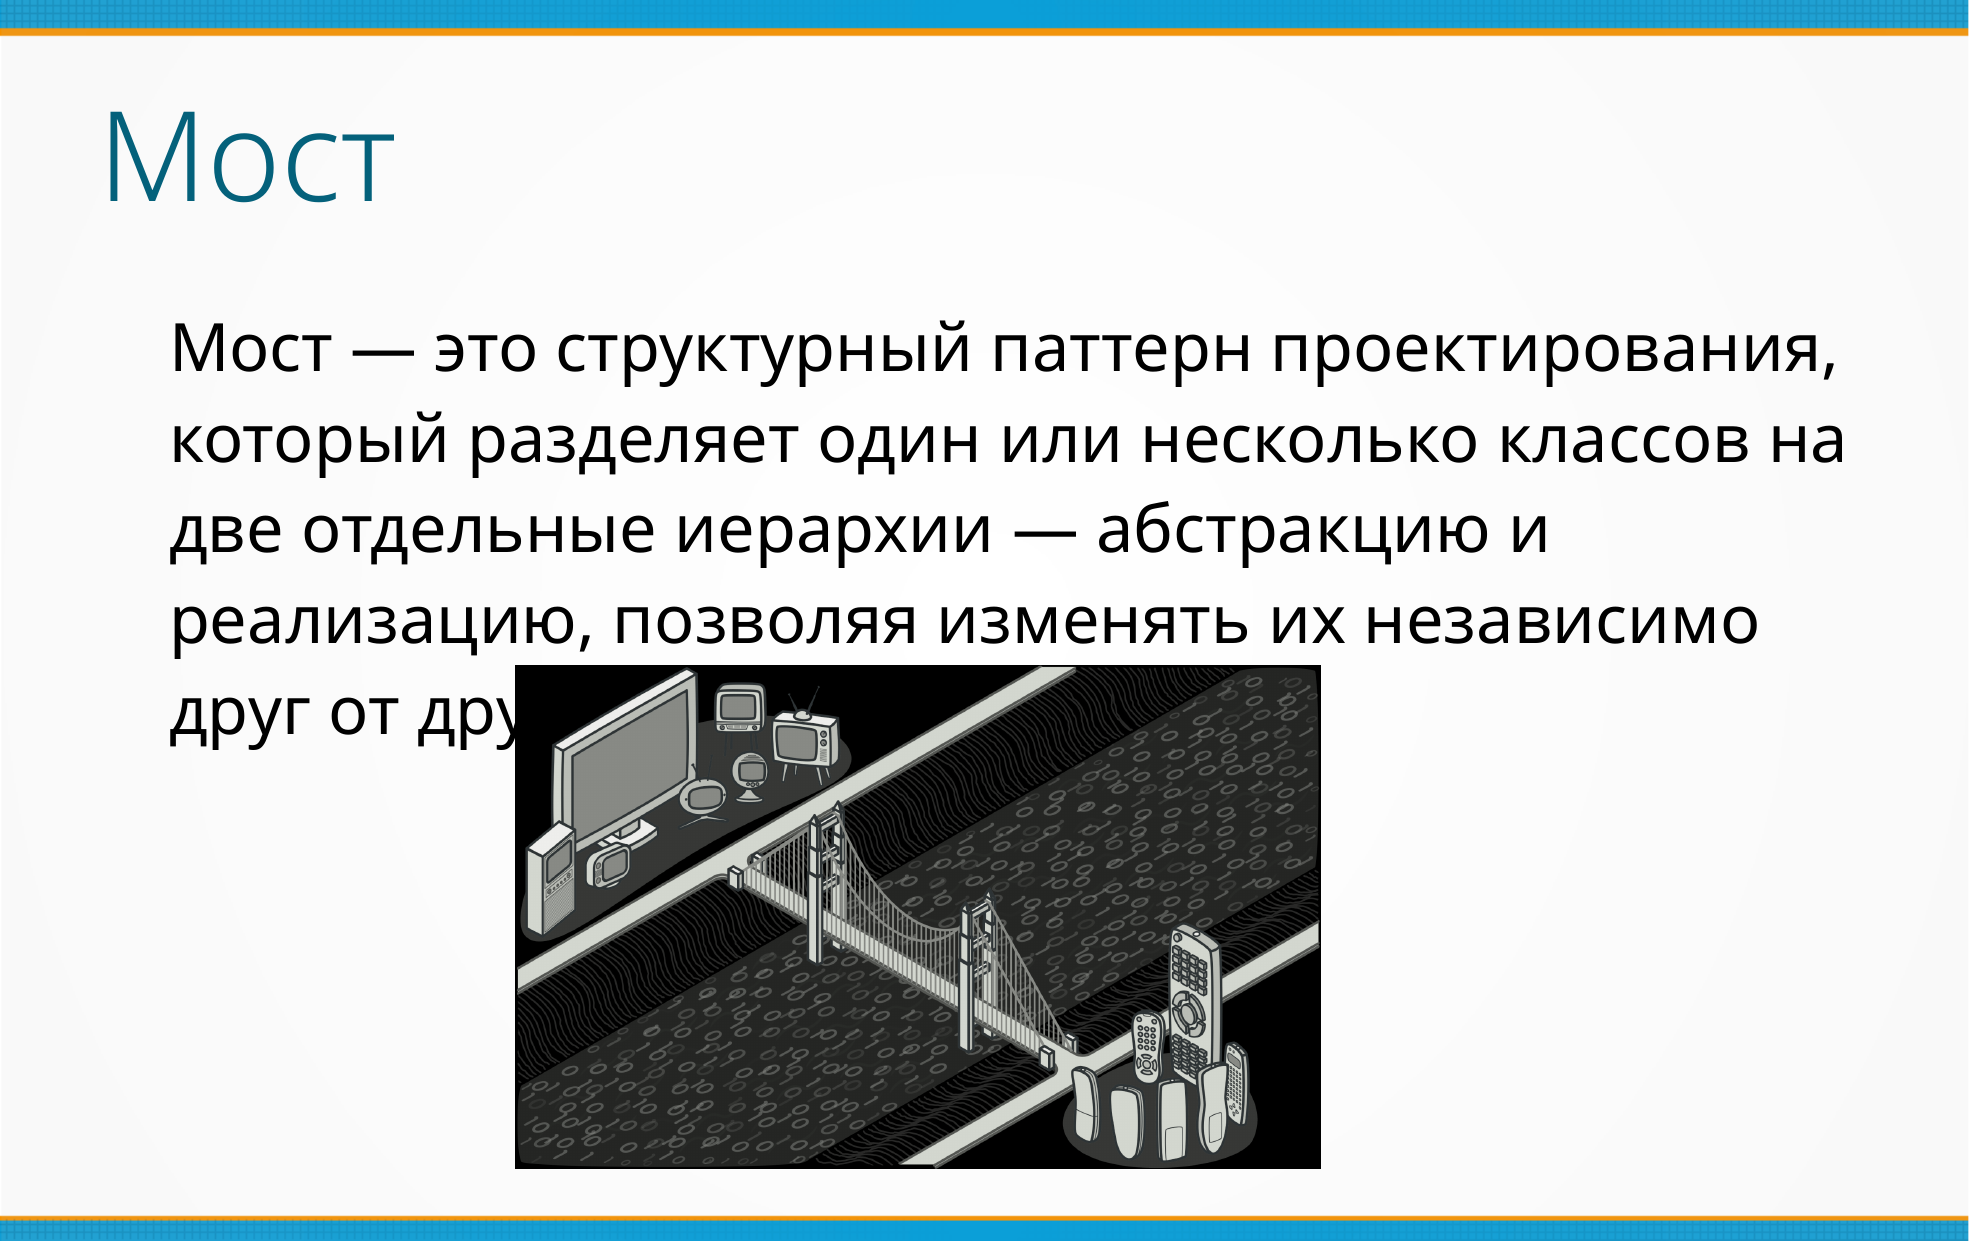

# Мост
Мост — это структурный паттерн проектирования, который разделяет один или несколько классов на две отдельные иерархии — абстракцию и реализацию, позволяя изменять их независимо друг от друга.